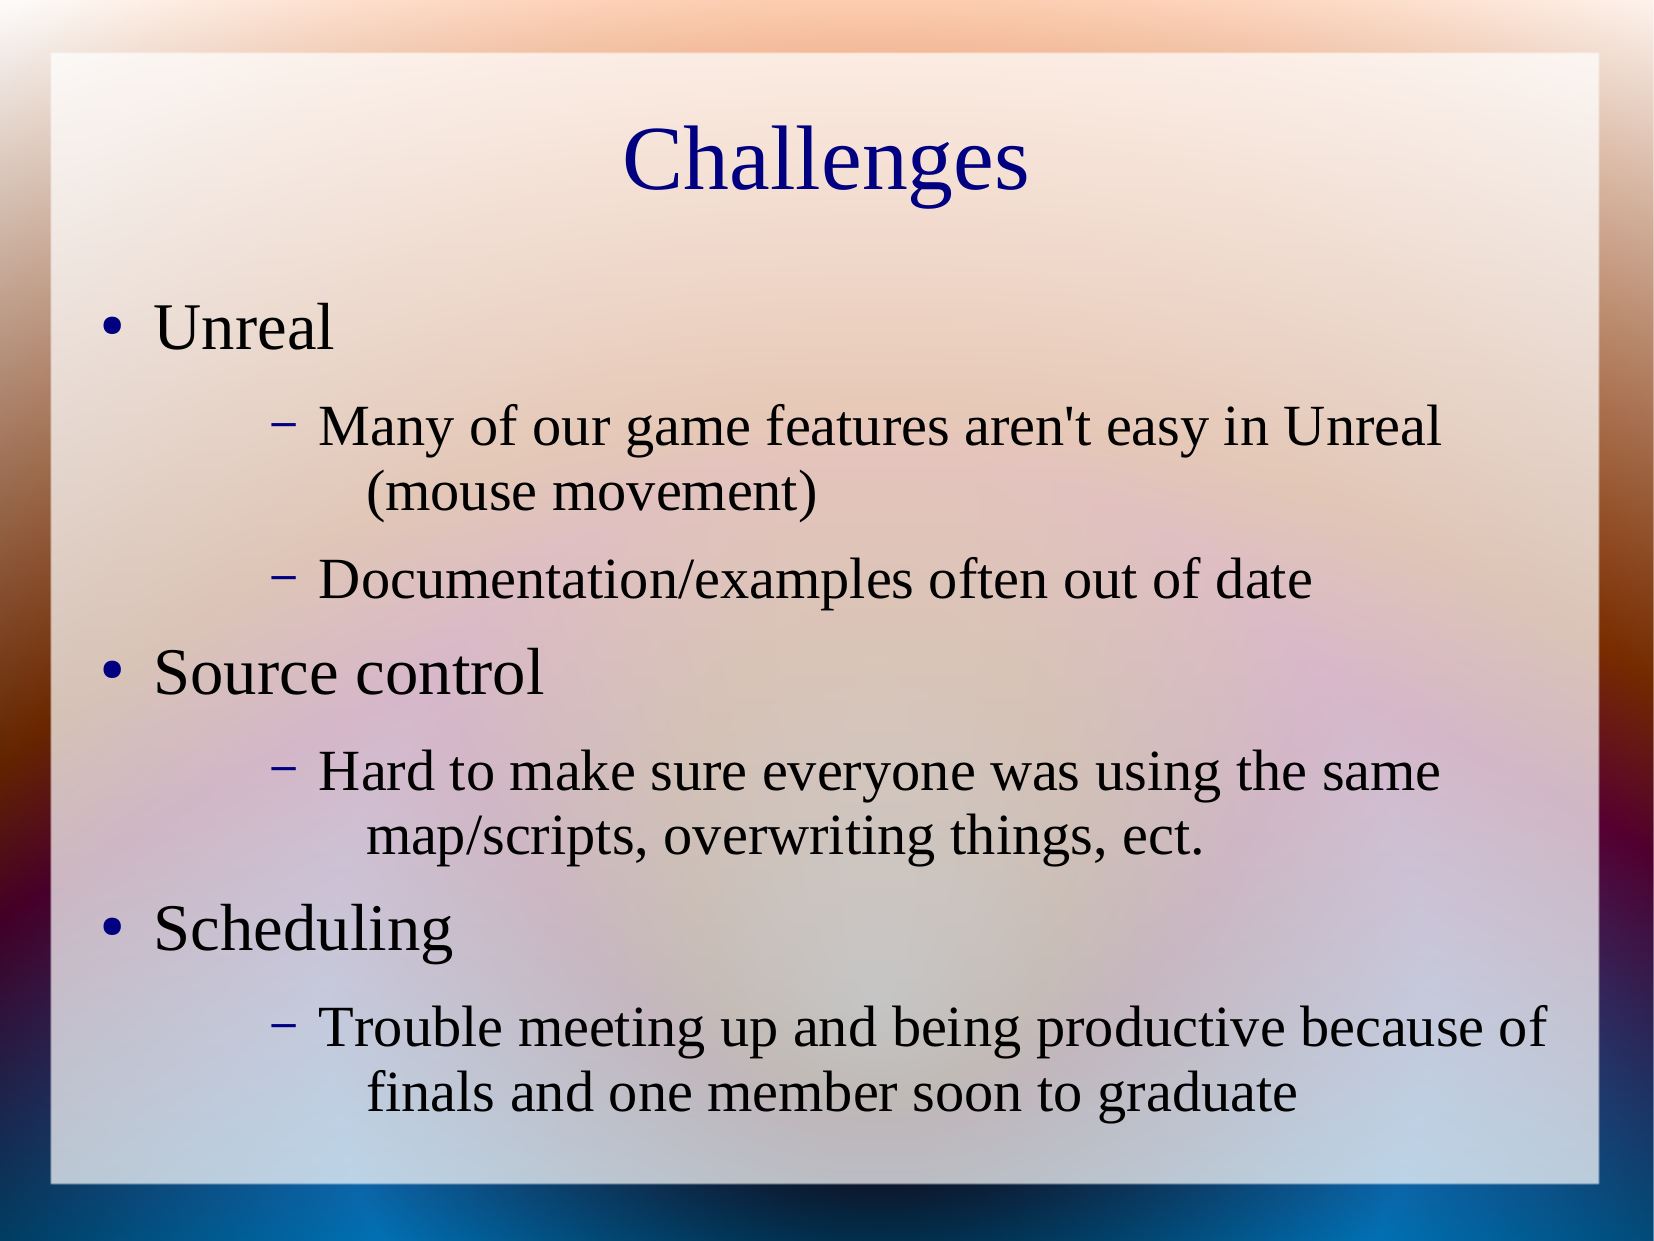

# Challenges
Unreal
Many of our game features aren't easy in Unreal (mouse movement)
Documentation/examples often out of date
Source control
Hard to make sure everyone was using the same map/scripts, overwriting things, ect.
Scheduling
Trouble meeting up and being productive because of finals and one member soon to graduate